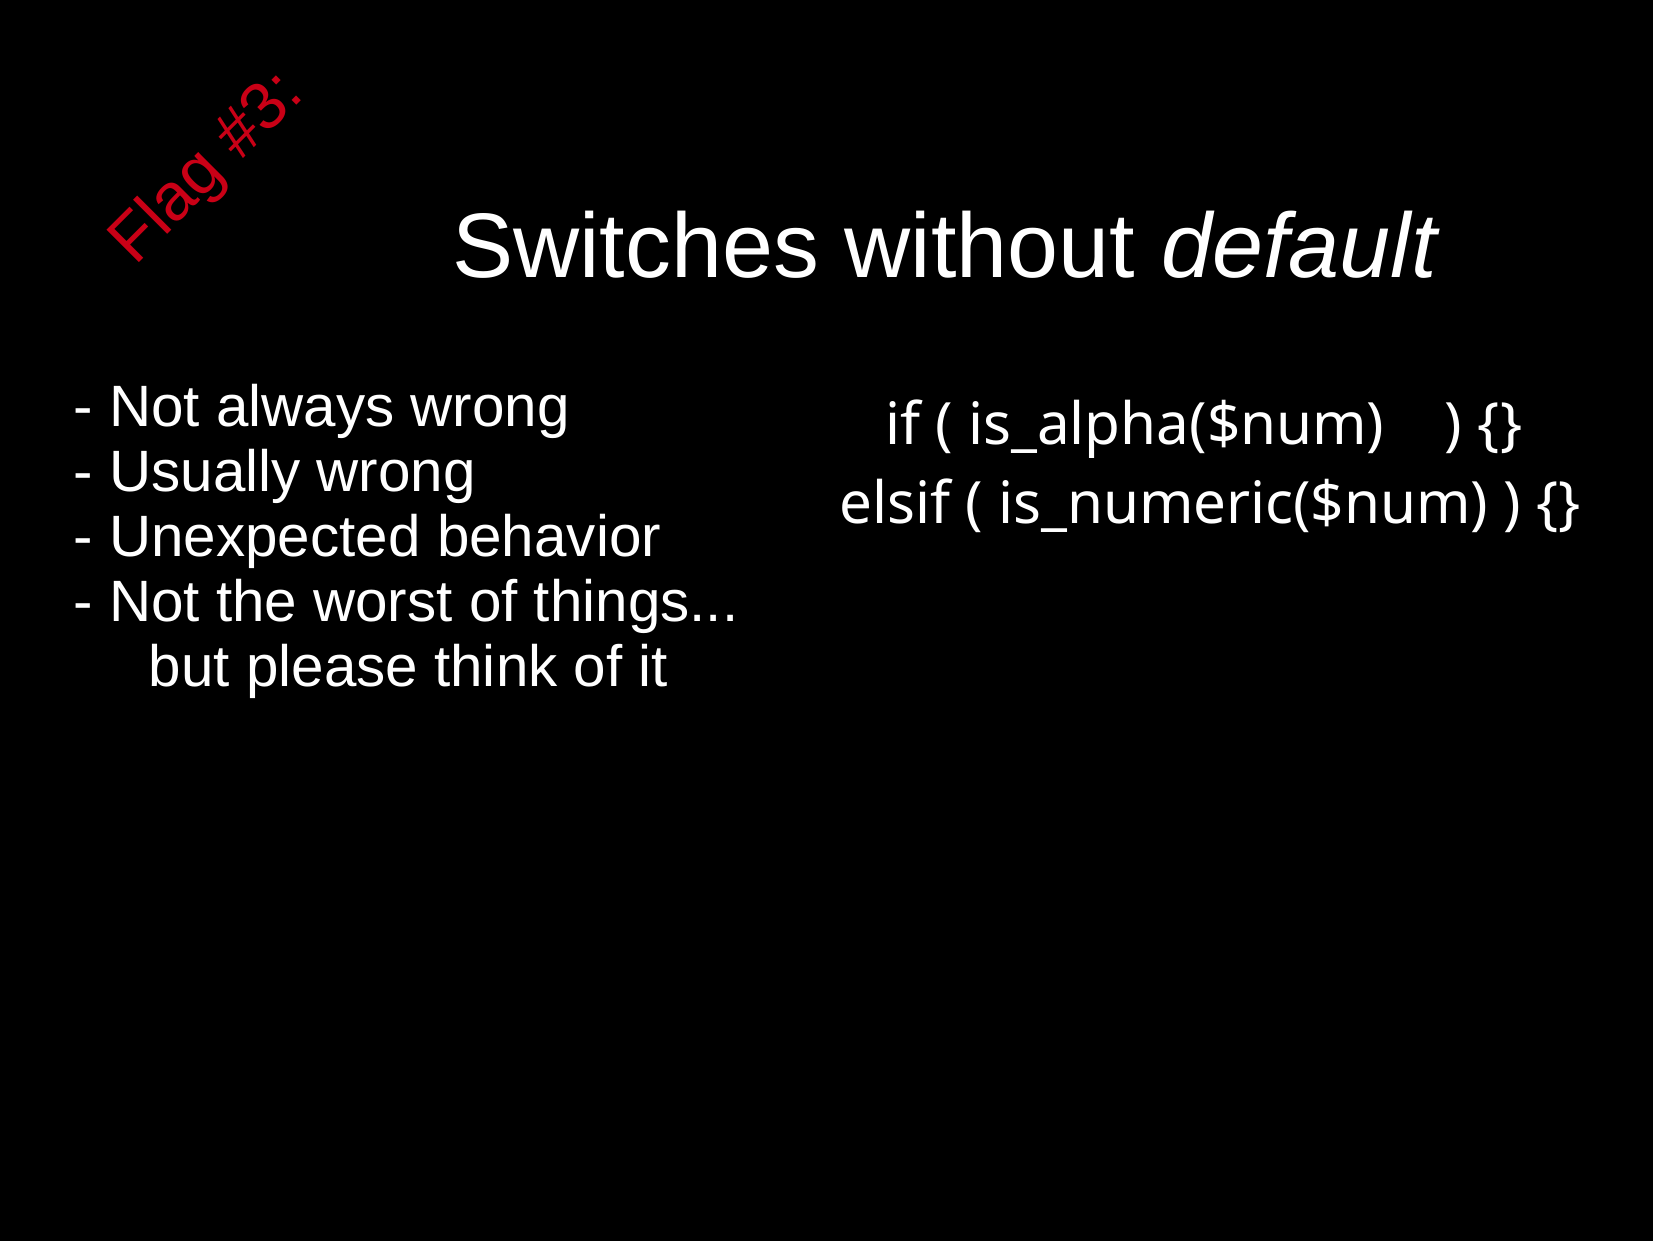

Flag #3:
Switches without default
- Not always wrong
- Usually wrong
- Unexpected behavior
- Not the worst of things...
	but please think of it
 if ( is_alpha($num) ) {}
elsif ( is_numeric($num) ) {}